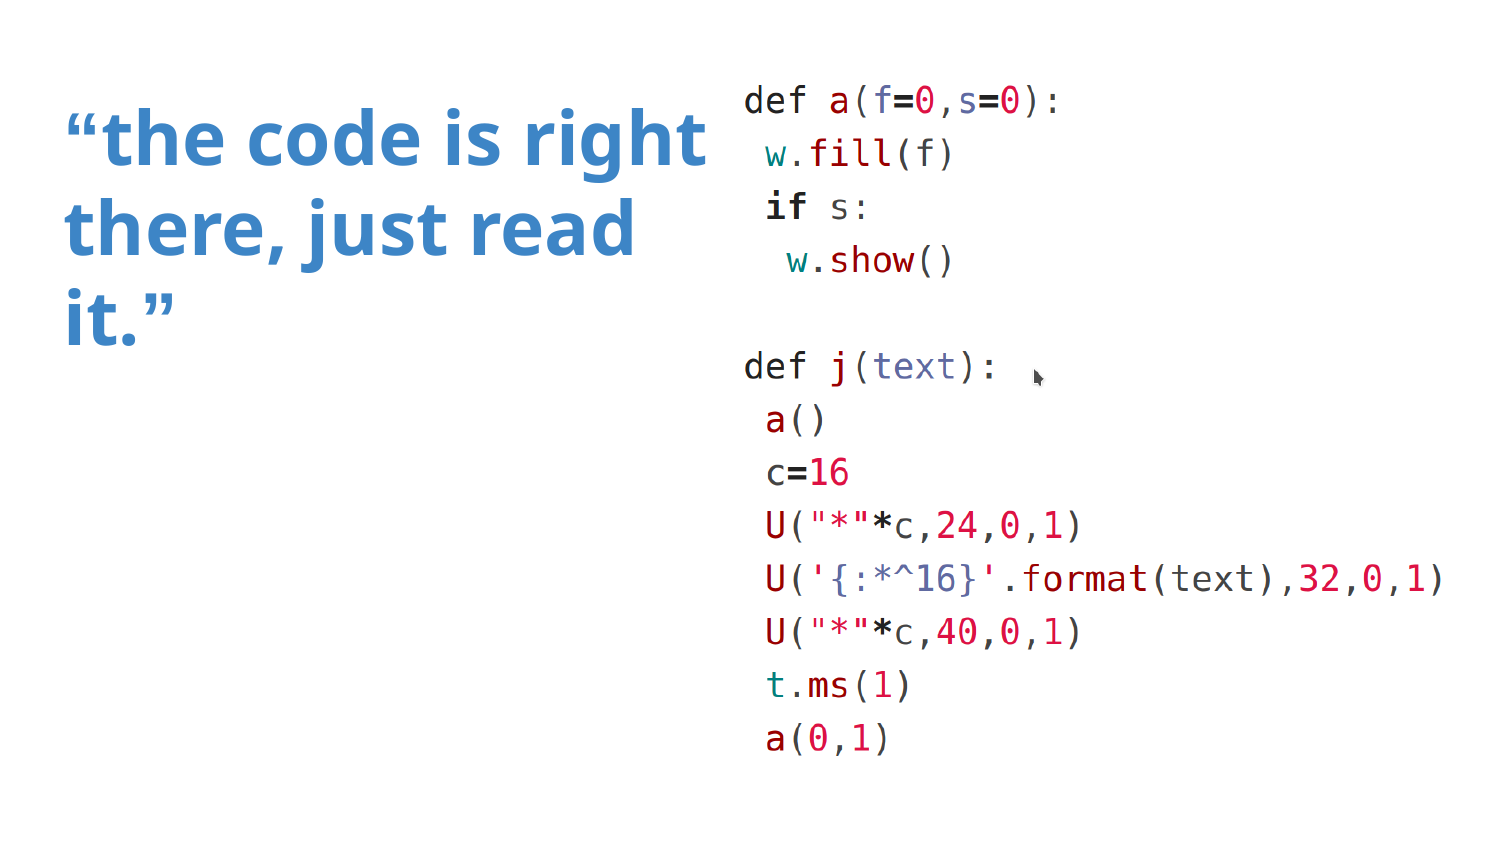

“the code is right there, just read it.”